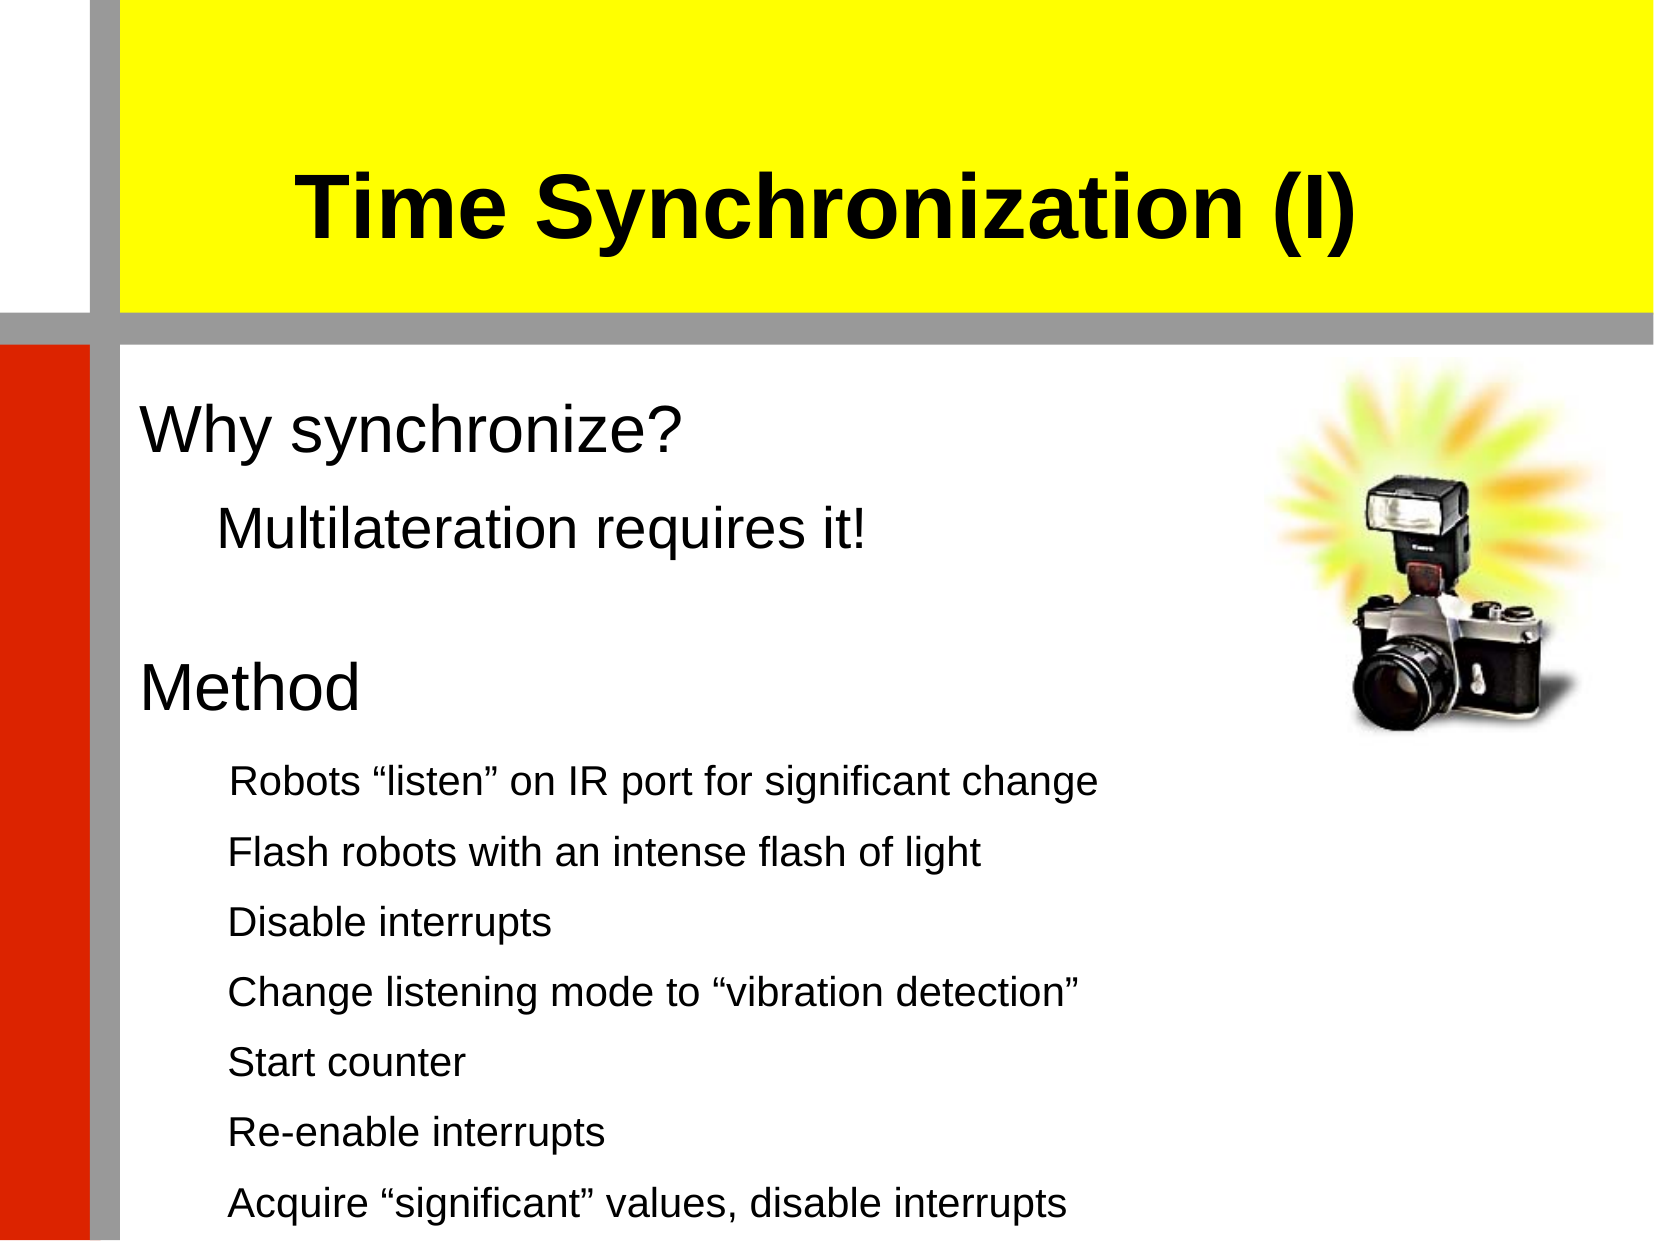

# Time Synchronization (I)
Why synchronize?
Multilateration requires it!
Method
 Robots “listen” on IR port for significant change
 Flash robots with an intense flash of light
 Disable interrupts
 Change listening mode to “vibration detection”
 Start counter
 Re-enable interrupts
 Acquire “significant” values, disable interrupts